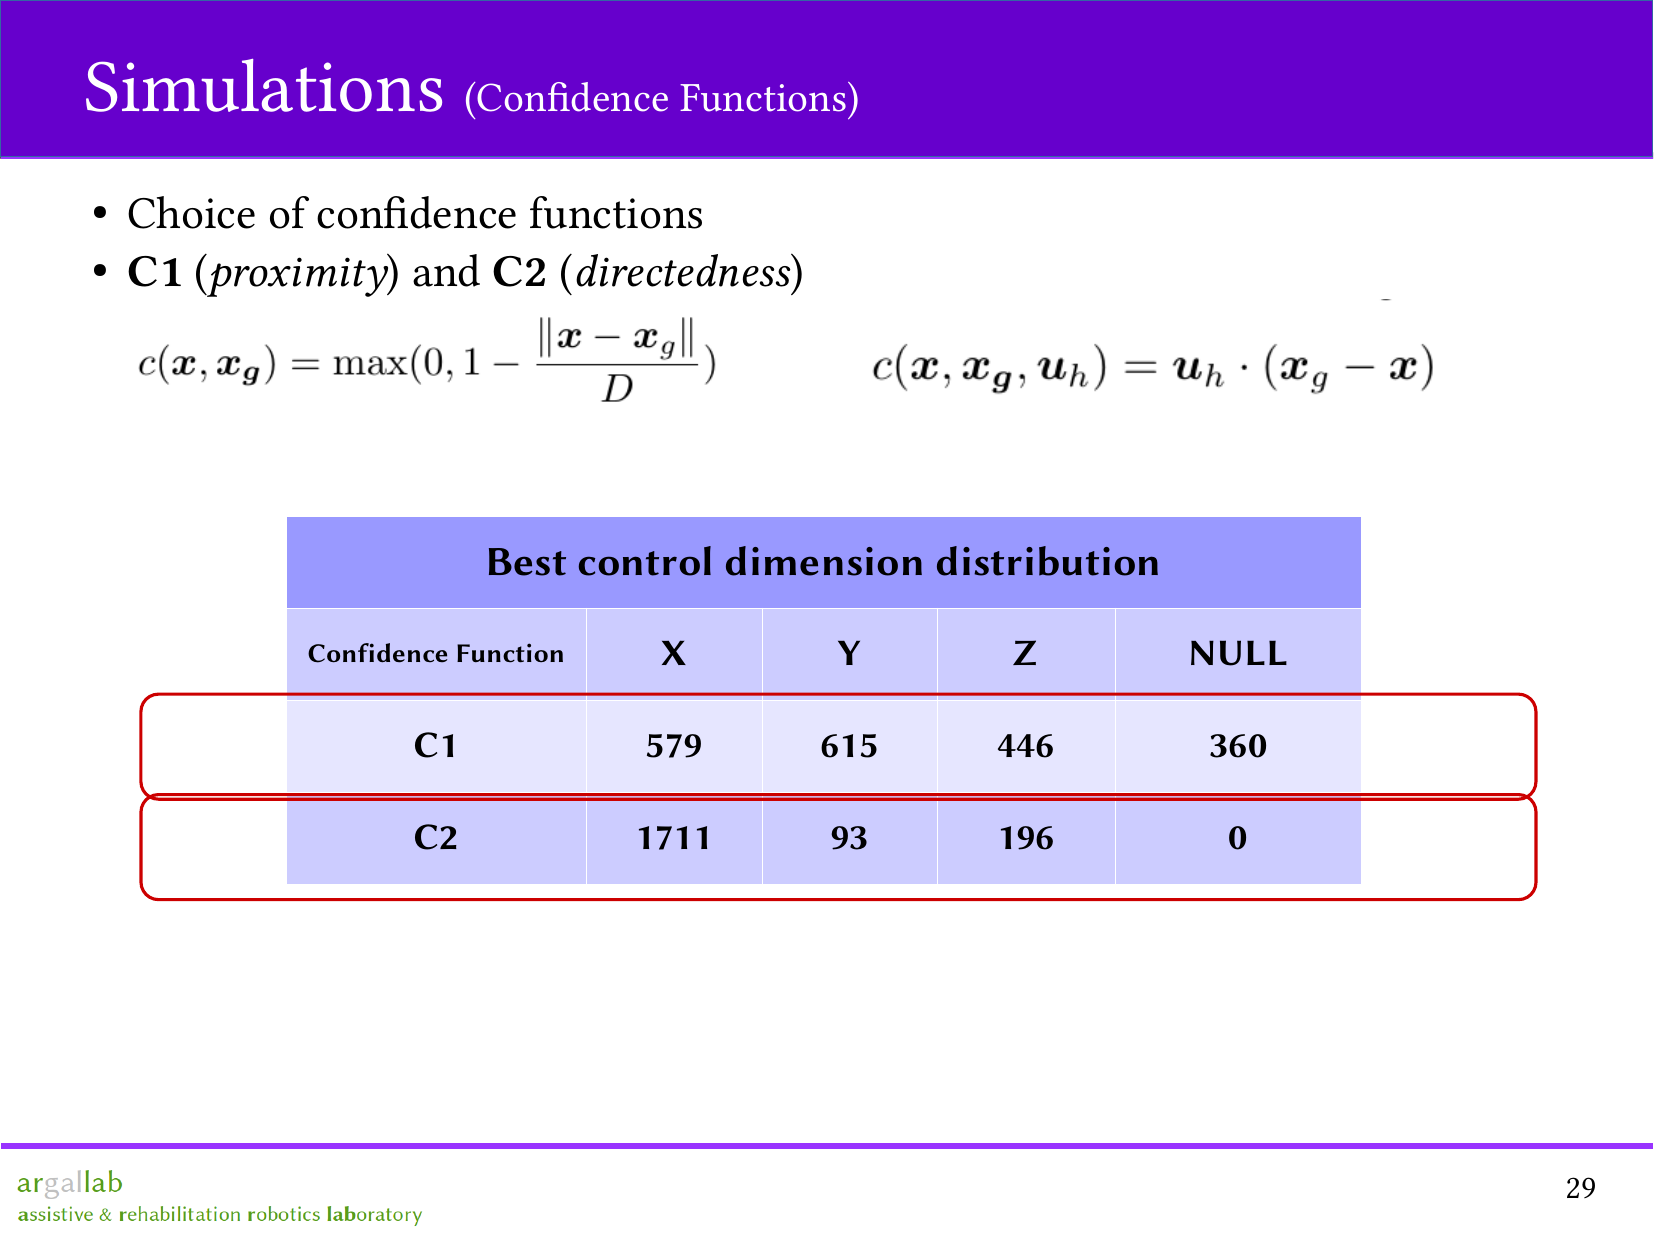

Simulations (Confidence Functions)
Choice of confidence functions
C1 (proximity) and C2 (directedness)
| Best control dimension distribution | | | | |
| --- | --- | --- | --- | --- |
| Confidence Function | X | Y | Z | NULL |
| C1 | 579 | 615 | 446 | 360 |
| C2 | 1711 | 93 | 196 | 0 |